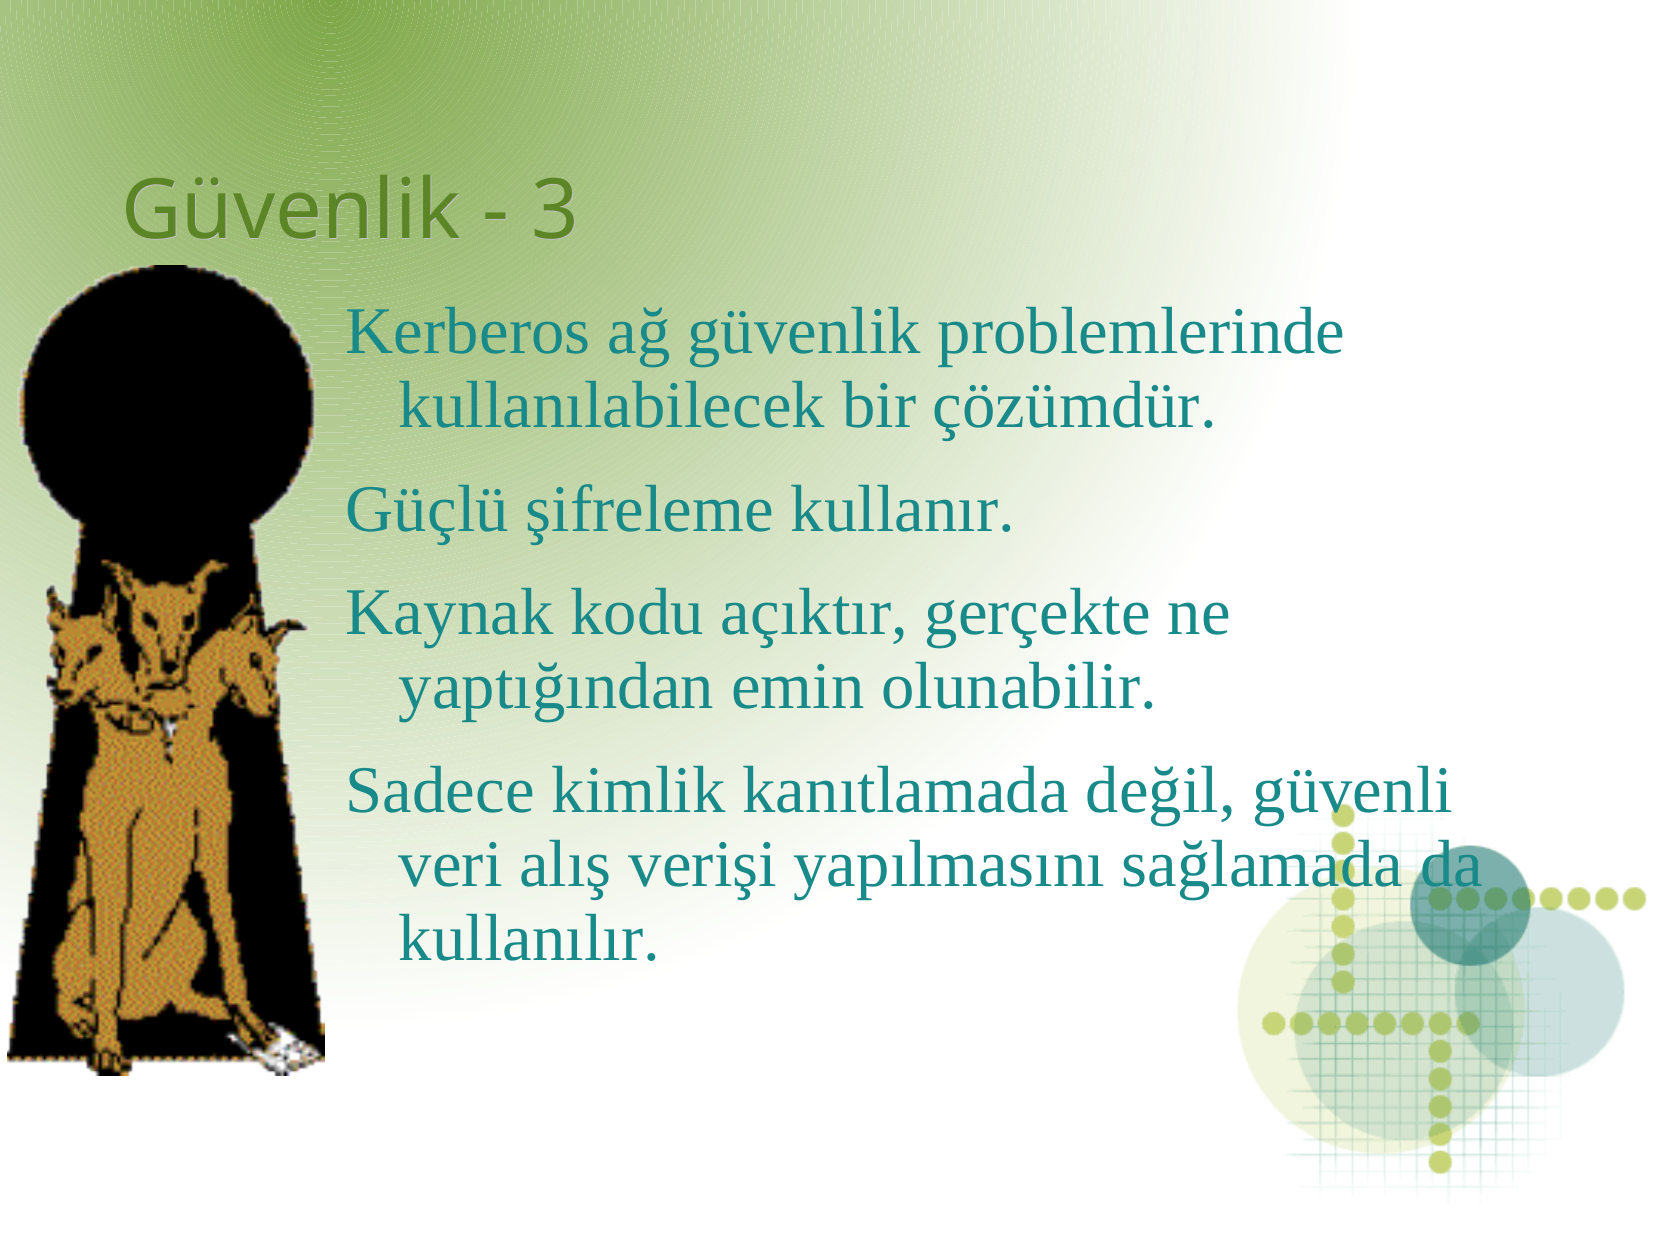

# Güvenlik - 3
Kerberos ağ güvenlik problemlerinde kullanılabilecek bir çözümdür.
Güçlü şifreleme kullanır.
Kaynak kodu açıktır, gerçekte ne yaptığından emin olunabilir.
Sadece kimlik kanıtlamada değil, güvenli veri alış verişi yapılmasını sağlamada da kullanılır.